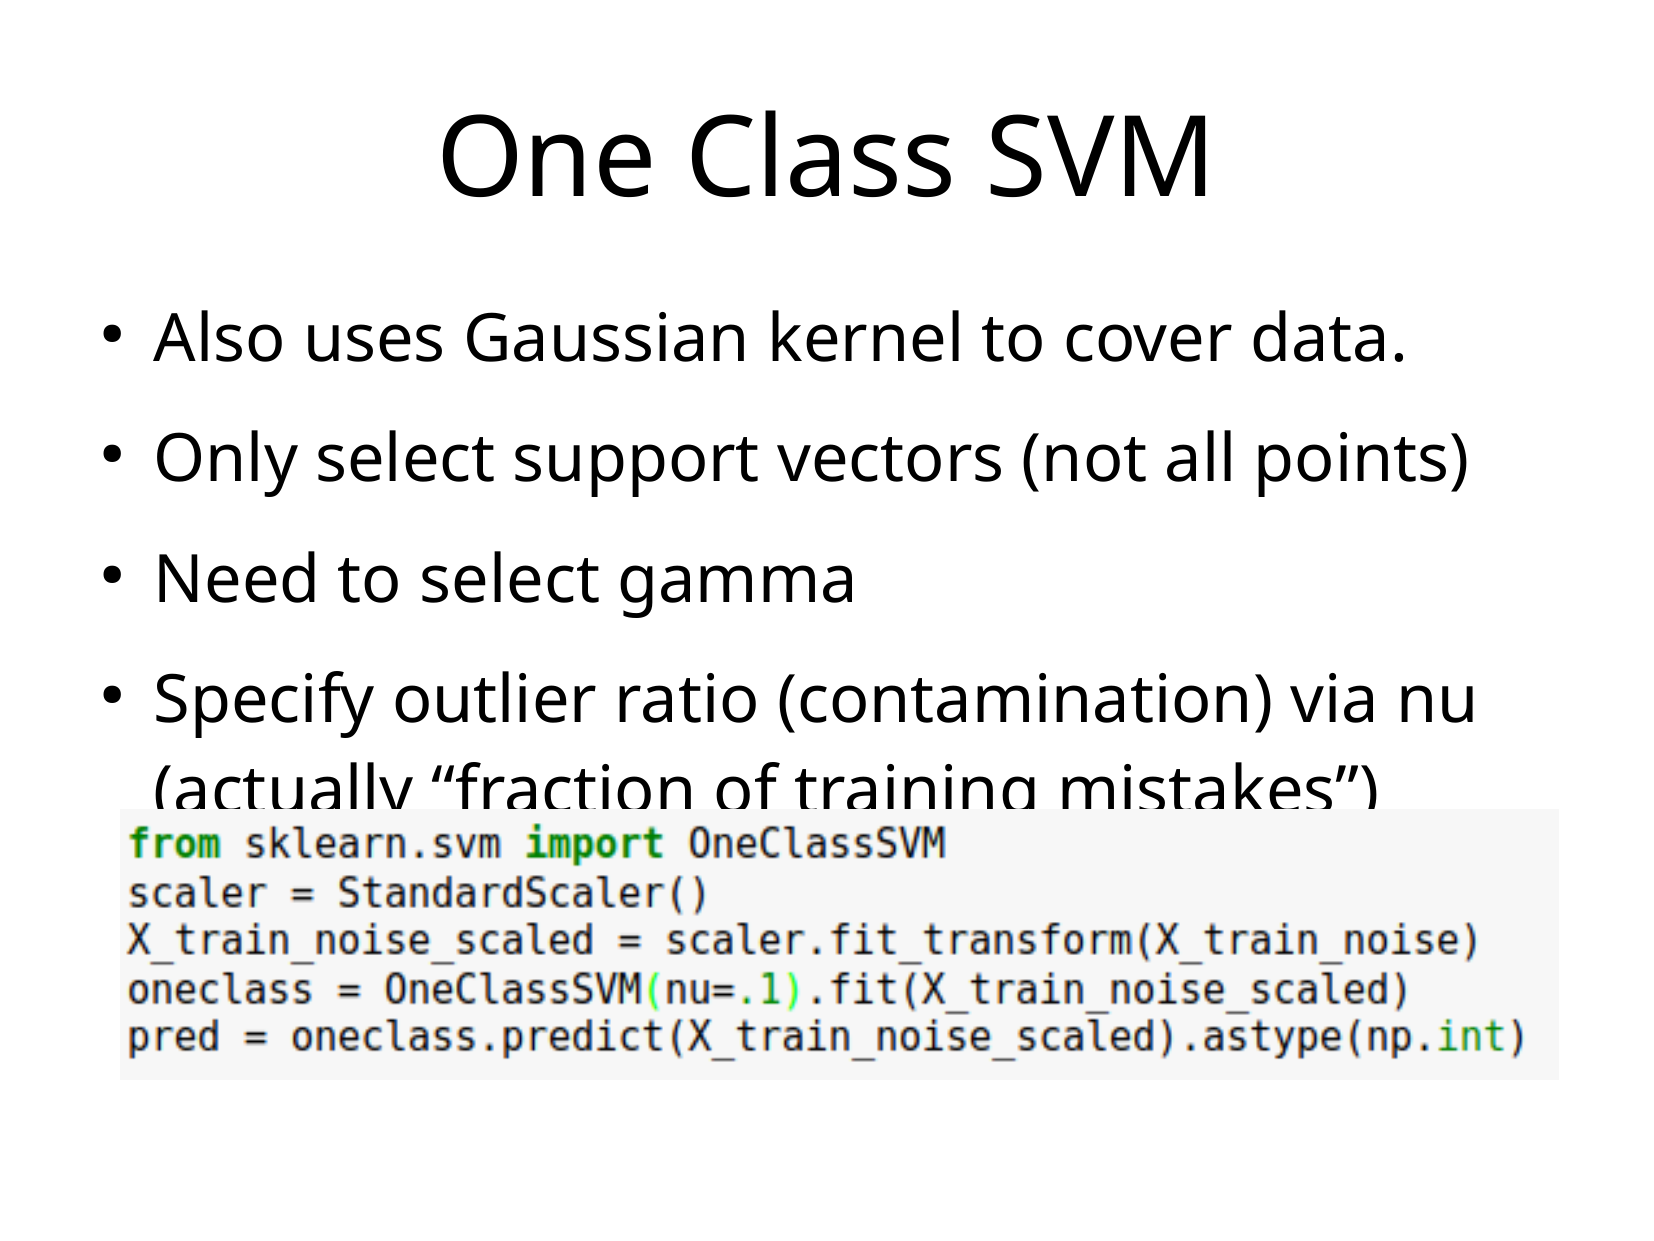

# One Class SVM
Also uses Gaussian kernel to cover data.
Only select support vectors (not all points)
Need to select gamma
Specify outlier ratio (contamination) via nu (actually “fraction of training mistakes”)